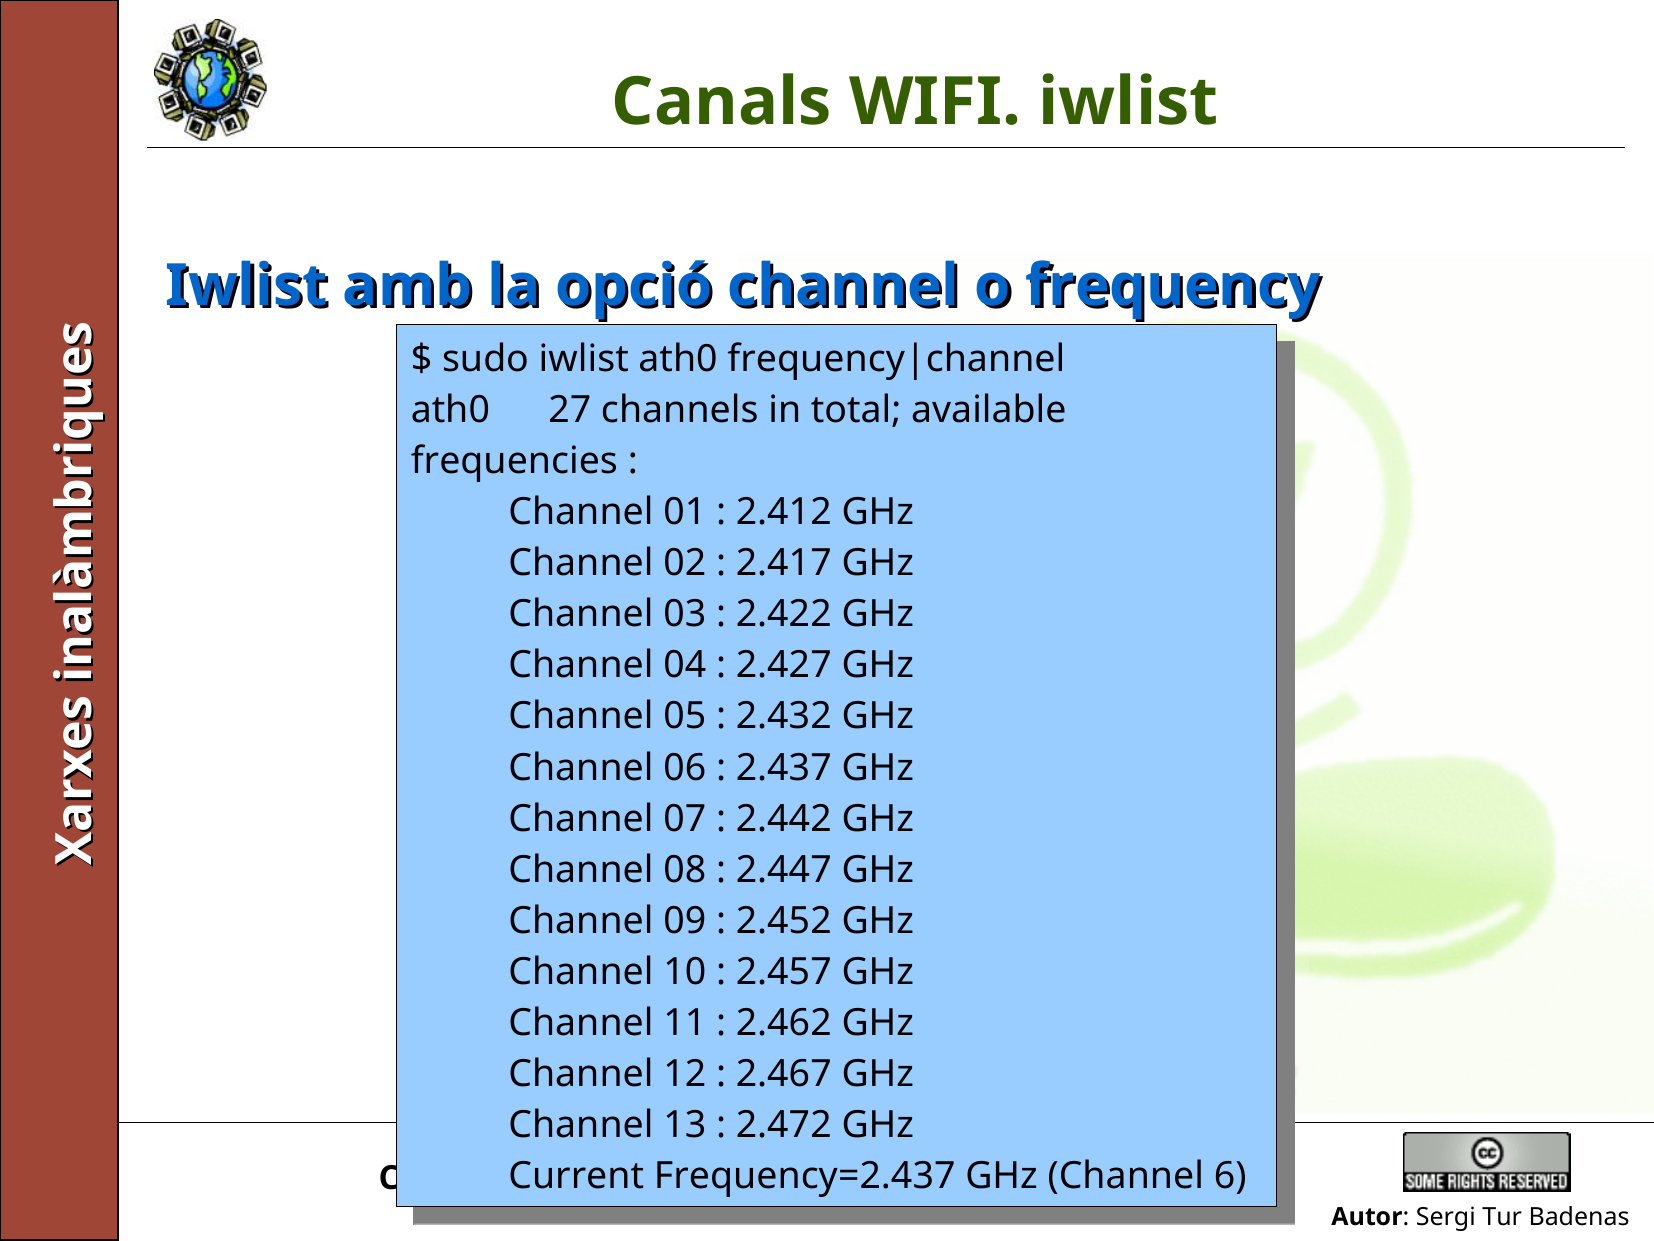

# Canals WIFI. iwlist
Iwlist amb la opció channel o frequency
$ sudo iwlist ath0 frequency|channel
ath0 27 channels in total; available frequencies :
 Channel 01 : 2.412 GHz
 Channel 02 : 2.417 GHz
 Channel 03 : 2.422 GHz
 Channel 04 : 2.427 GHz
 Channel 05 : 2.432 GHz
 Channel 06 : 2.437 GHz
 Channel 07 : 2.442 GHz
 Channel 08 : 2.447 GHz
 Channel 09 : 2.452 GHz
 Channel 10 : 2.457 GHz
 Channel 11 : 2.462 GHz
 Channel 12 : 2.467 GHz
 Channel 13 : 2.472 GHz
 Current Frequency=2.437 GHz (Channel 6)